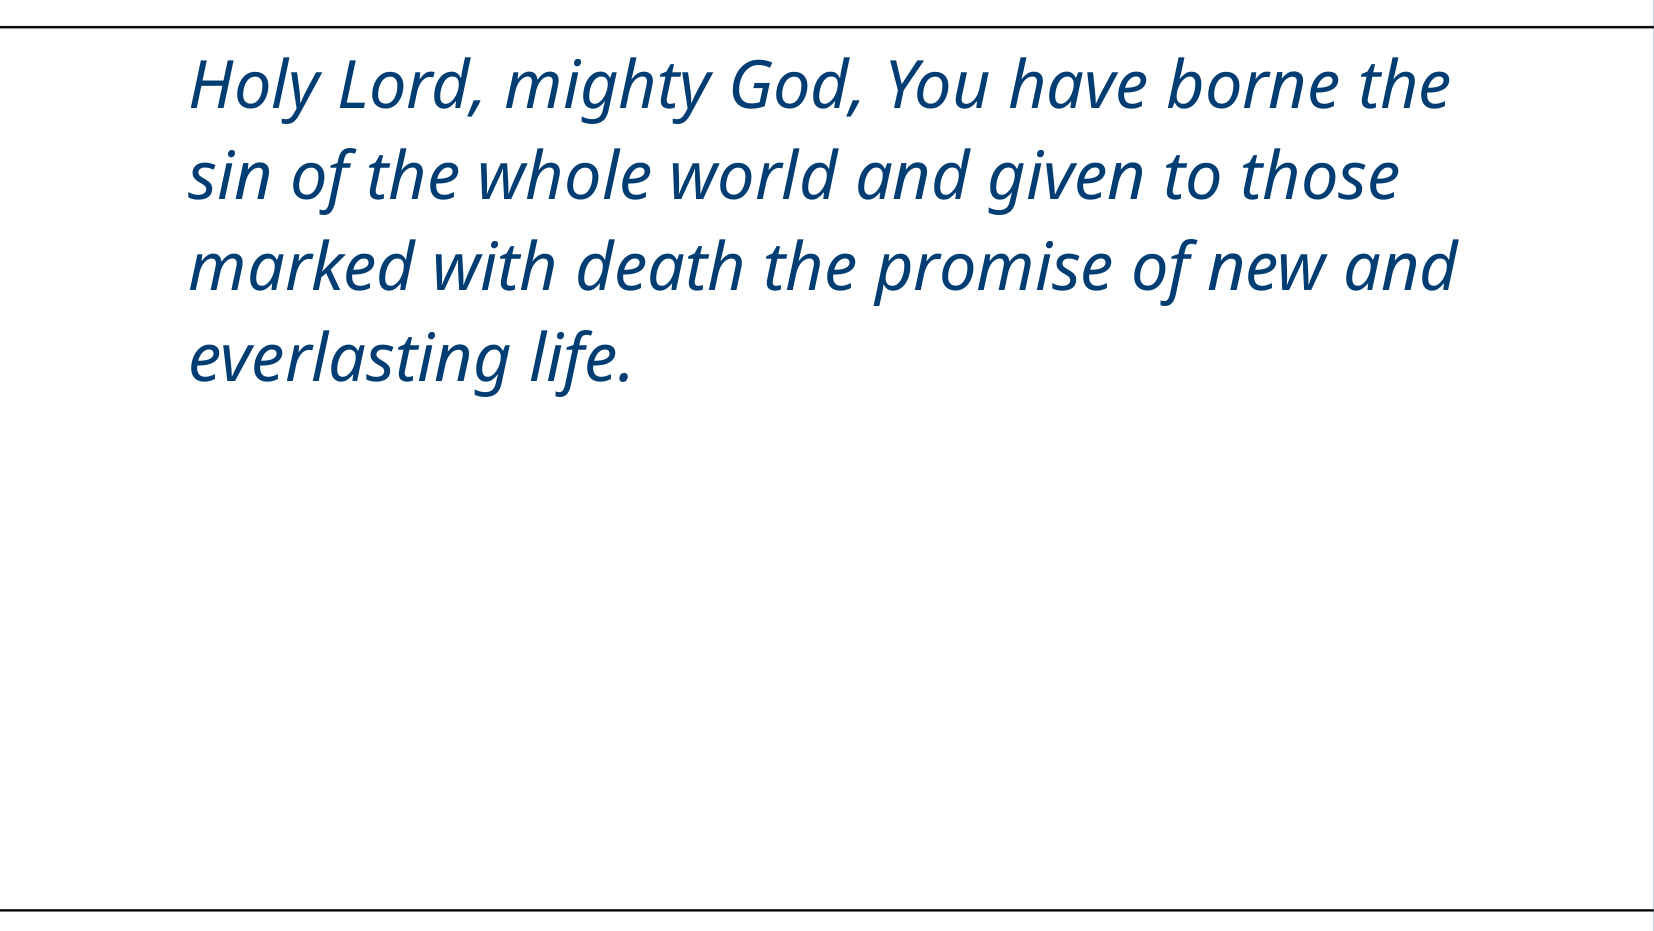

Holy Lord, mighty God, You have borne the
 sin of the whole world and given to those
 marked with death the promise of new and
 everlasting life.